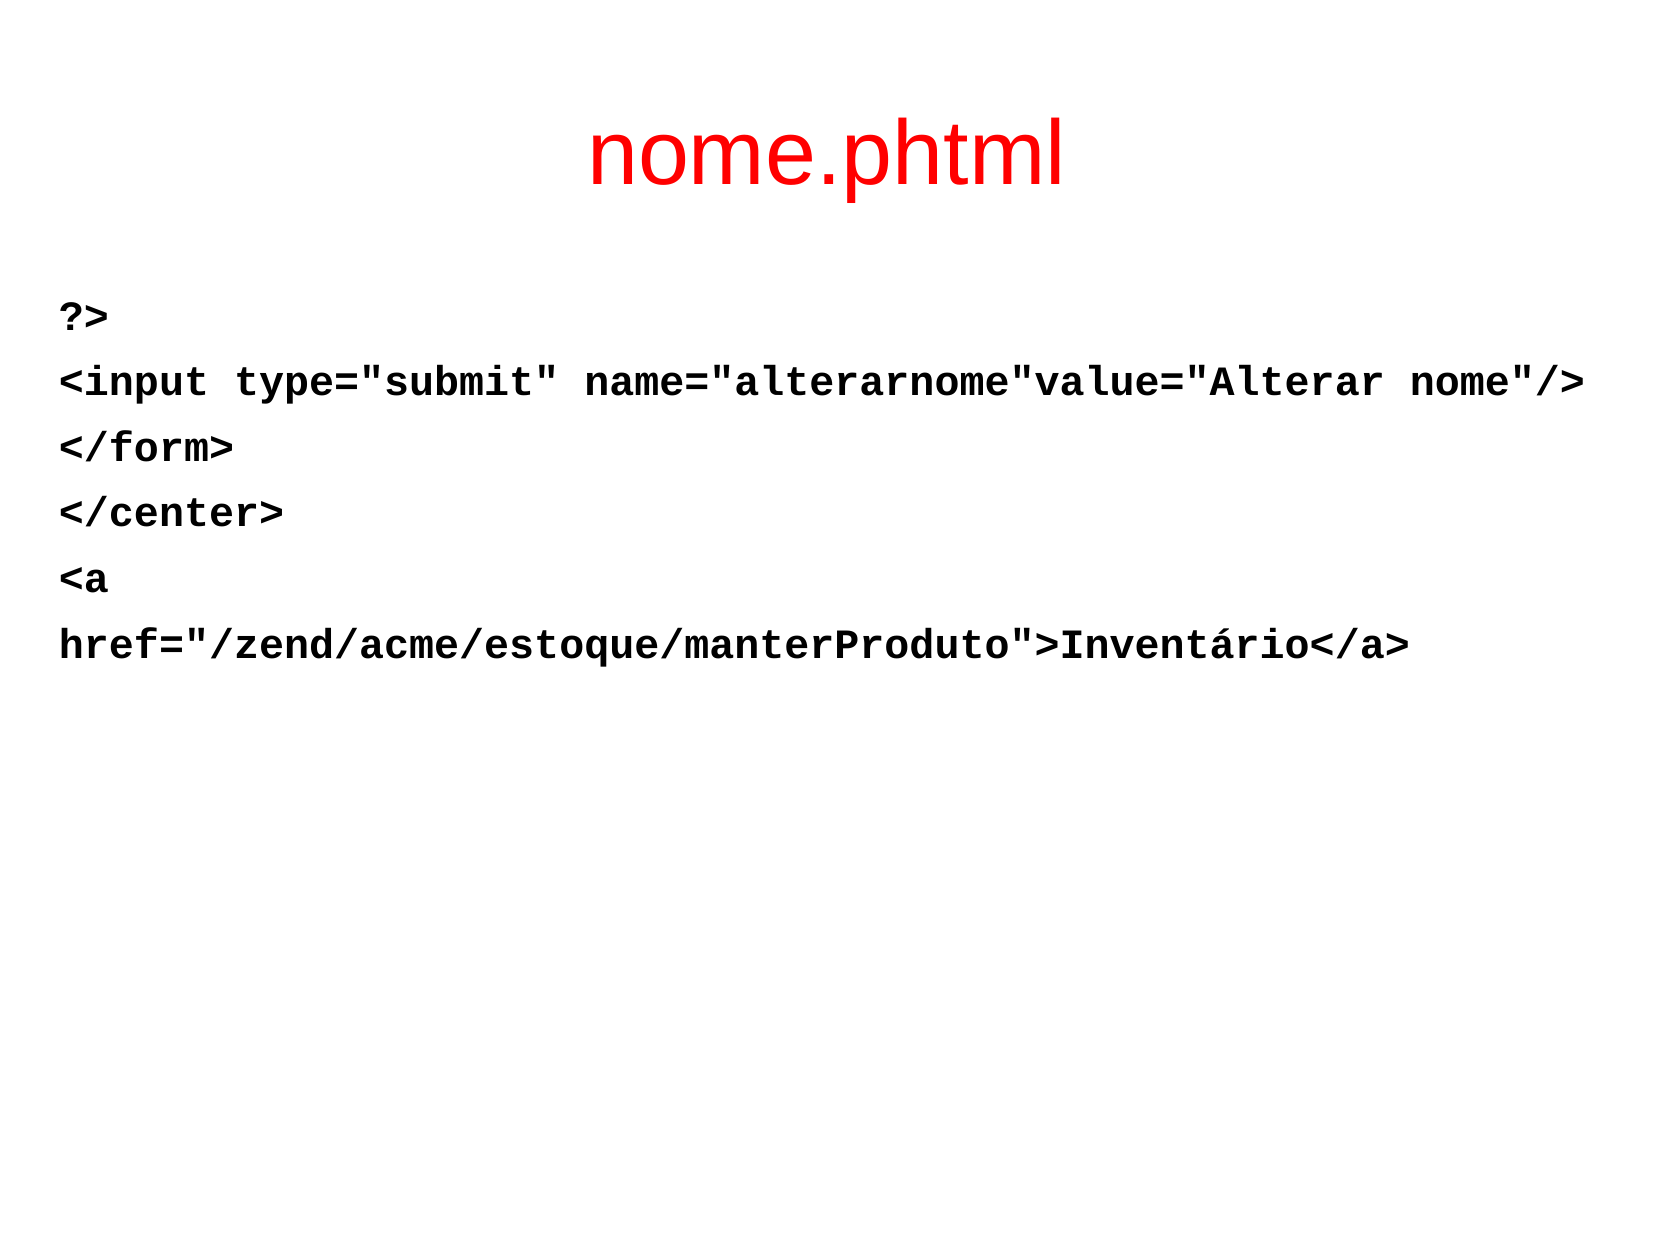

# nome.phtml
?>
<input type="submit" name="alterarnome"value="Alterar nome"/>
</form>
</center>
<a
href="/zend/acme/estoque/manterProduto">Inventário</a>